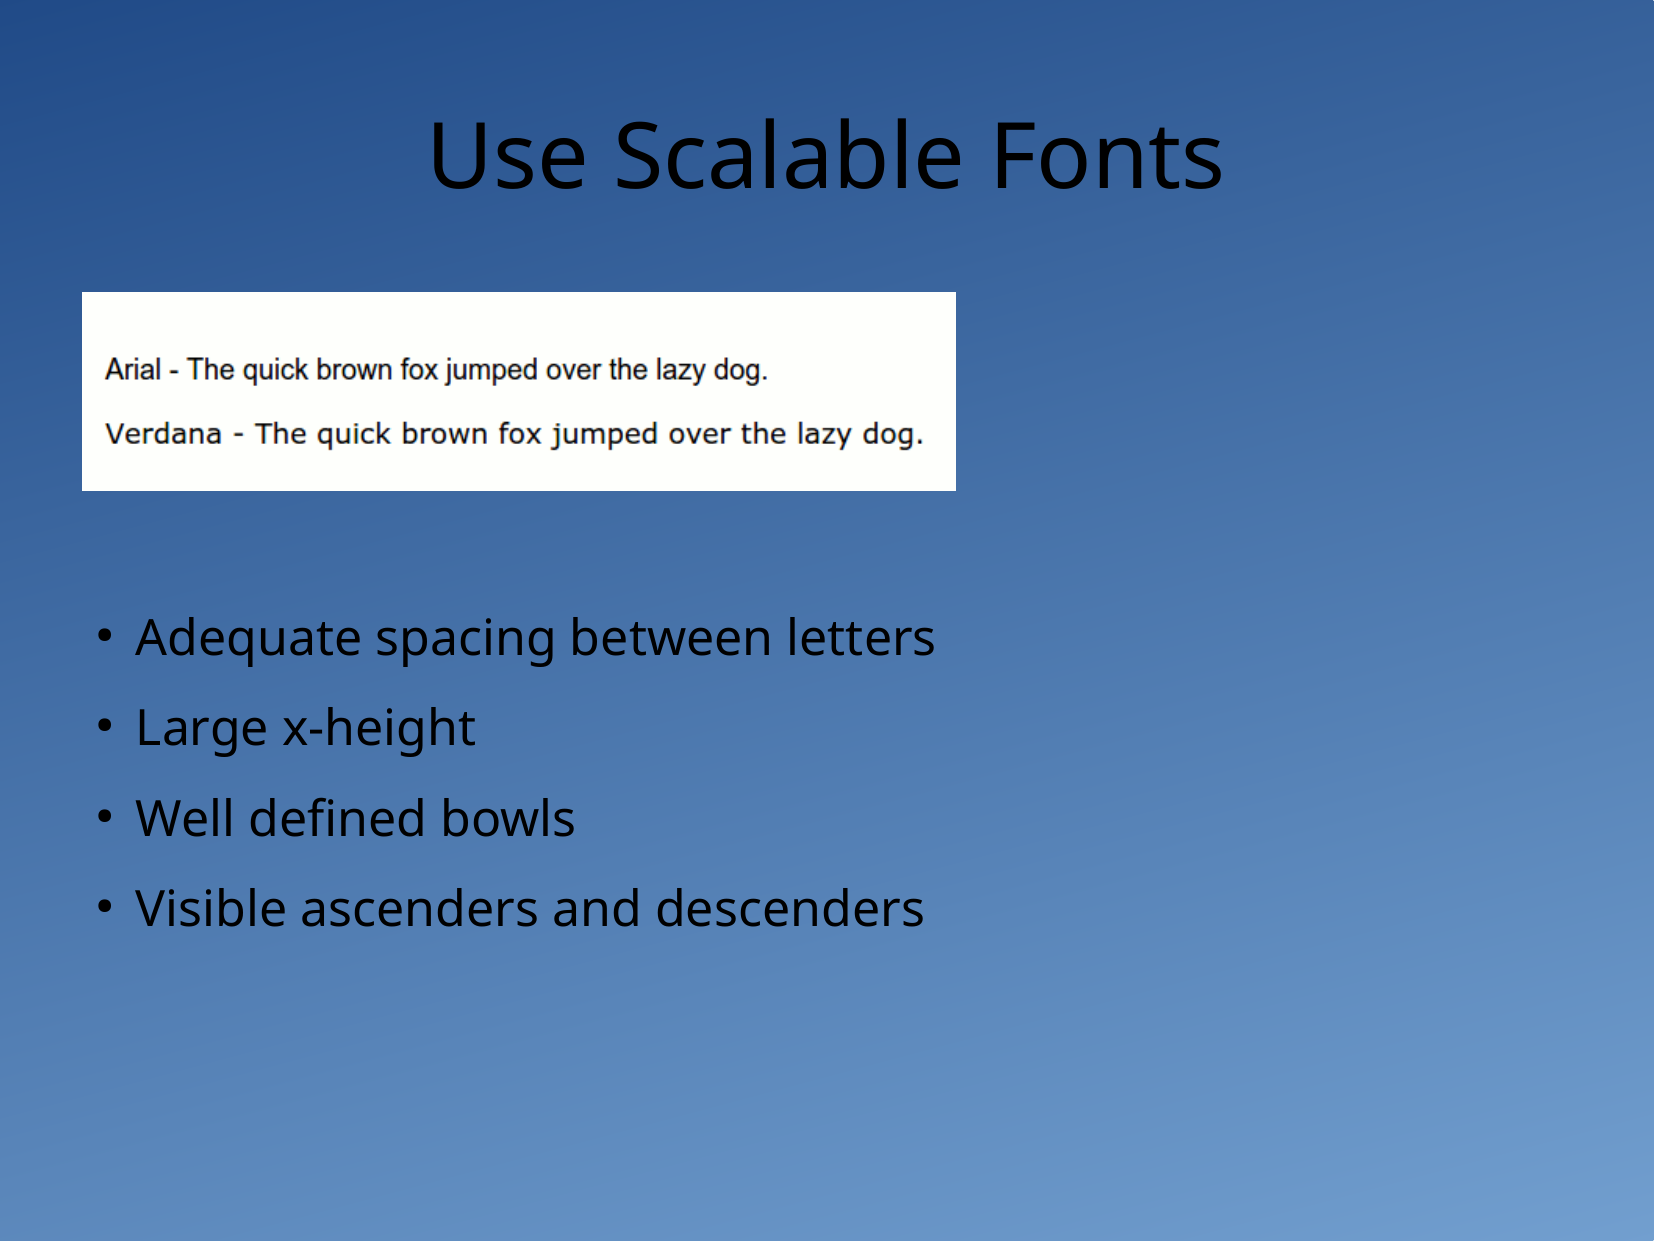

# Use Scalable Fonts
Adequate spacing between letters
Large x-height
Well defined bowls
Visible ascenders and descenders